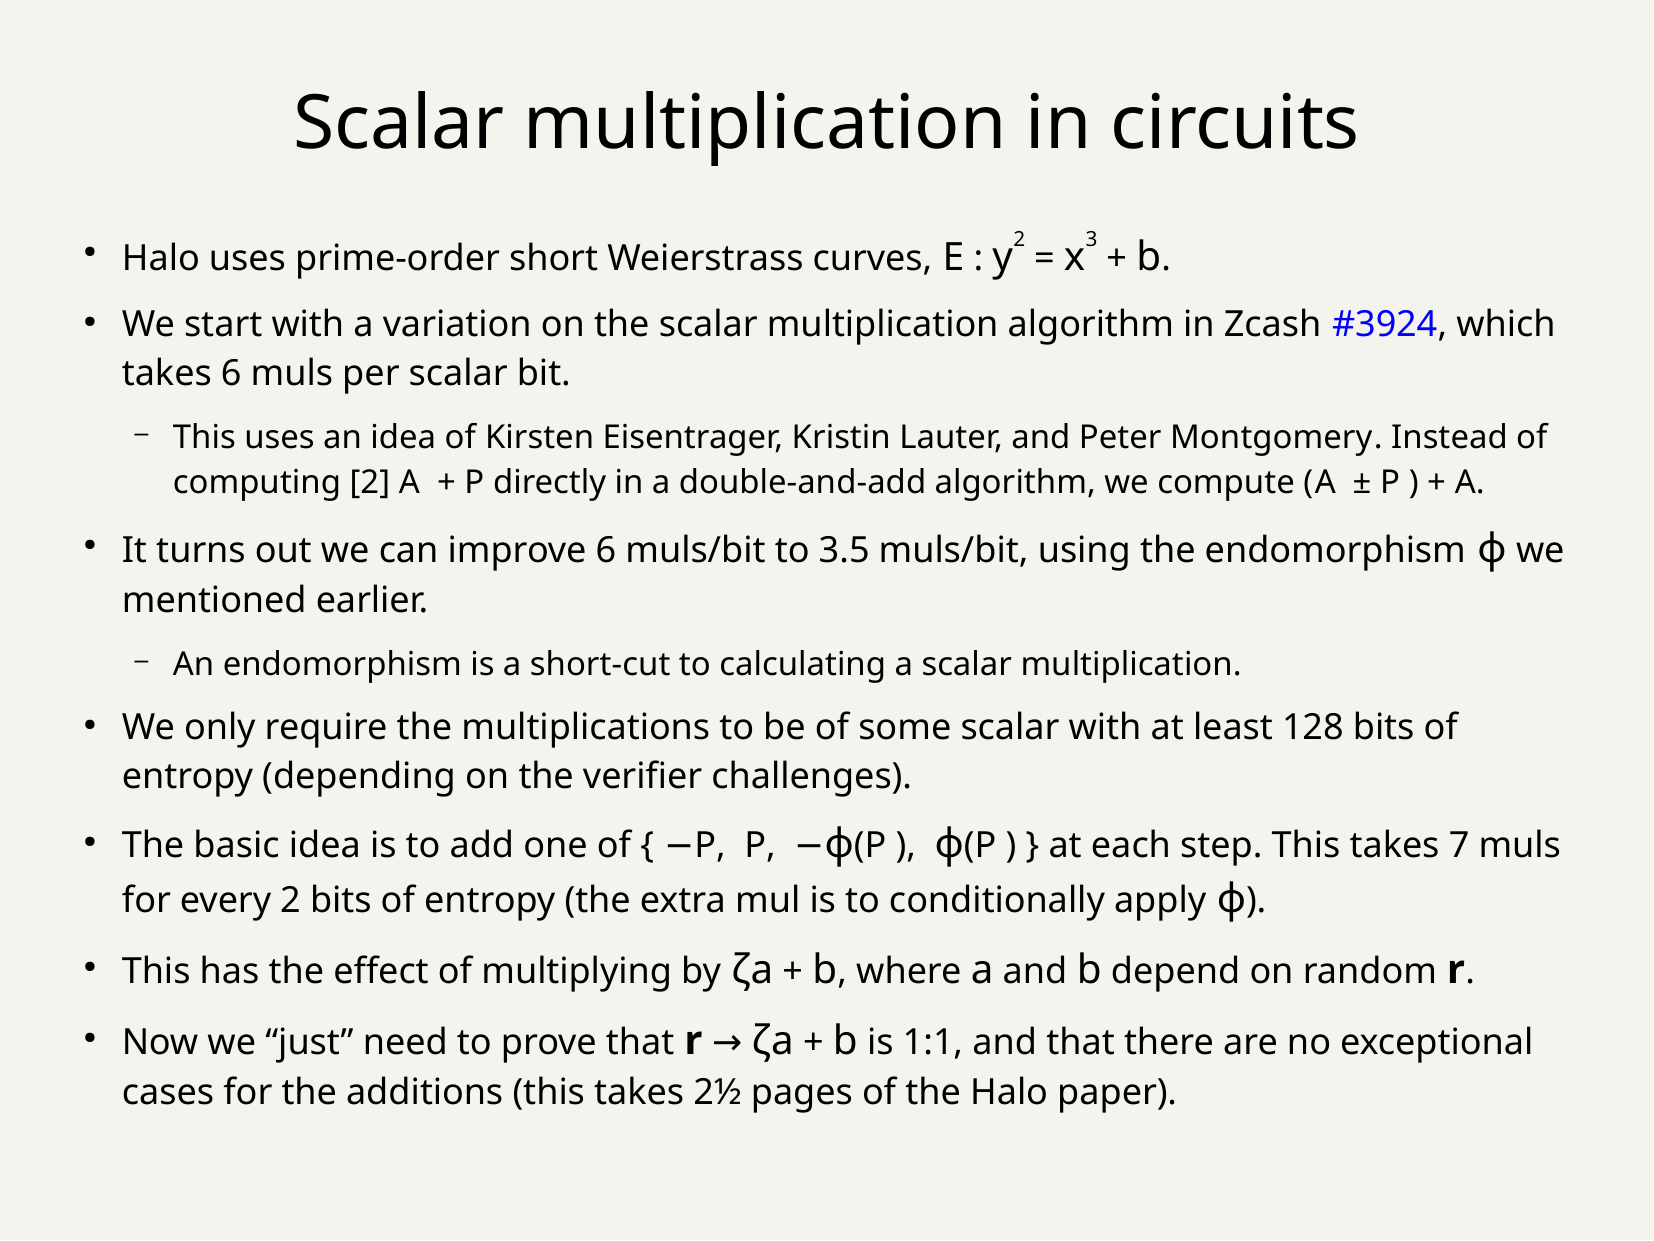

# Scalar multiplication in circuits
Halo uses prime-order short Weierstrass curves, E : y2 = x3 + b.
We start with a variation on the scalar multiplication algorithm in Zcash #3924, which takes 6 muls per scalar bit.
This uses an idea of Kirsten Eisentrager, Kristin Lauter, and Peter Montgomery. Instead of computing [2] A + P directly in a double-and-add algorithm, we compute (A ± P ) + A.
It turns out we can improve 6 muls/bit to 3.5 muls/bit, using the endomorphism ϕ we mentioned earlier.
An endomorphism is a short-cut to calculating a scalar multiplication.
We only require the multiplications to be of some scalar with at least 128 bits of entropy (depending on the verifier challenges).
The basic idea is to add one of { −P, P, −ϕ(P ), ϕ(P ) } at each step. This takes 7 muls for every 2 bits of entropy (the extra mul is to conditionally apply ϕ).
This has the effect of multiplying by ζa + b, where a and b depend on random r.
Now we “just” need to prove that r → ζa + b is 1:1, and that there are no exceptional cases for the additions (this takes 2½ pages of the Halo paper).